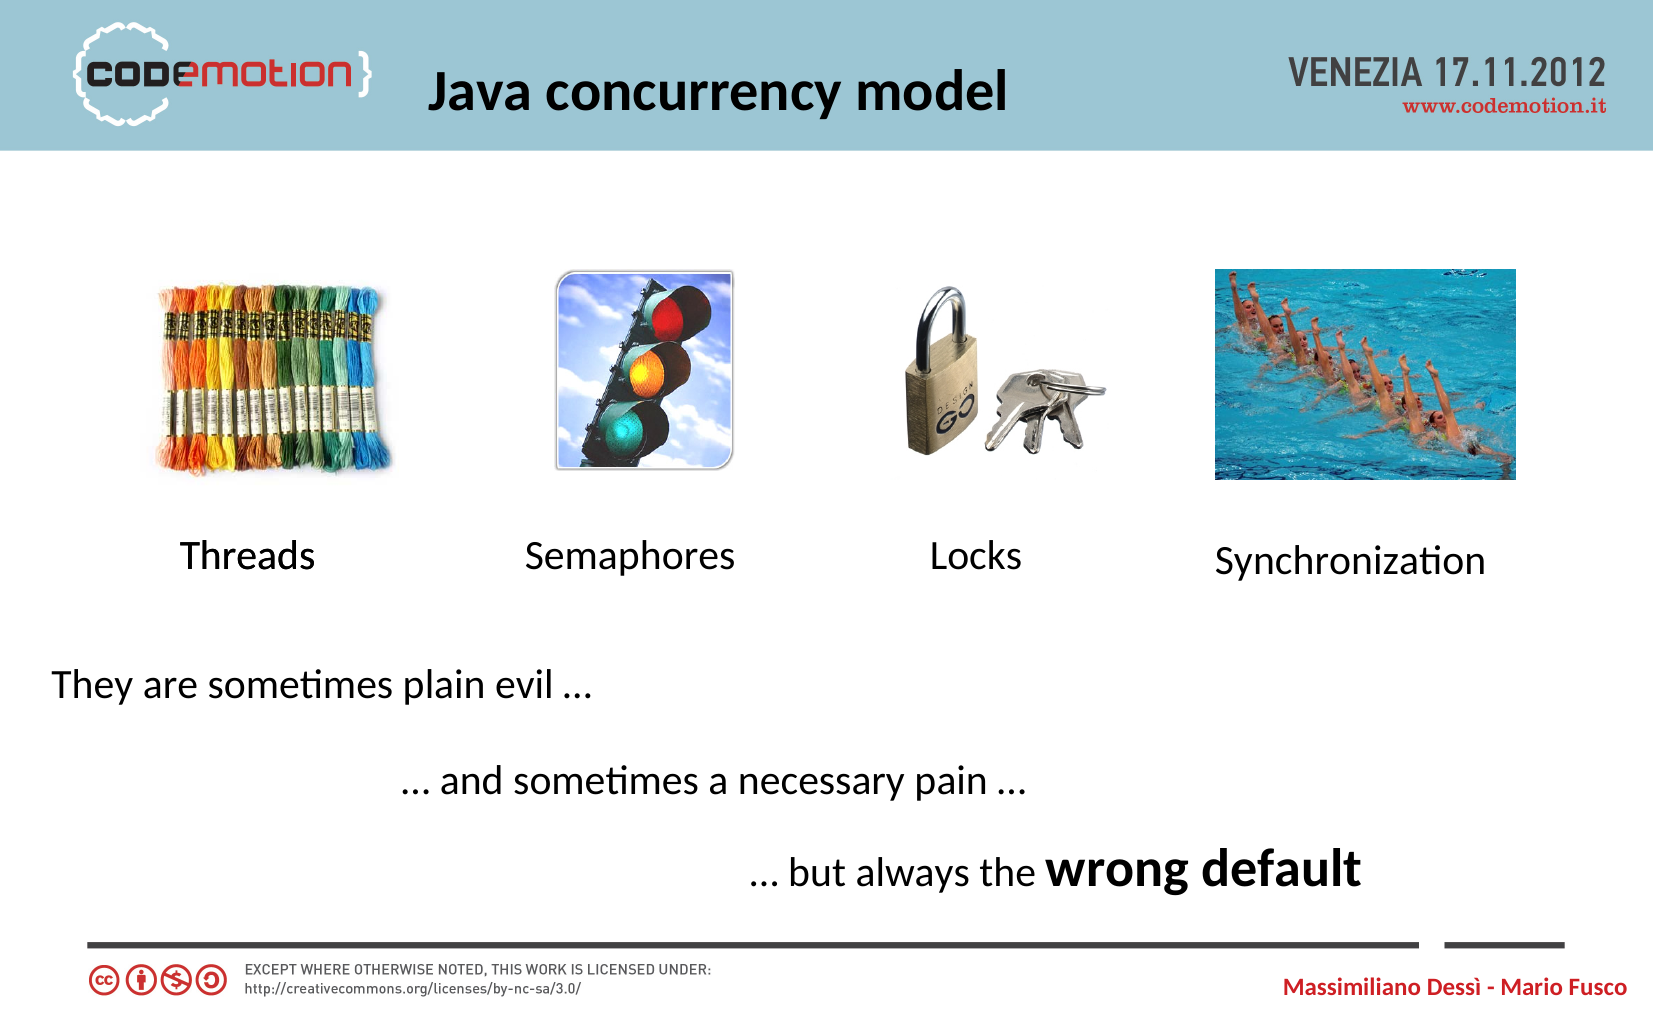

Java concurrency model
Threads
Threads
Semaphores
Locks
Synchronization
They are sometimes plain evil …
… and sometimes a necessary pain …
… but always the wrong default